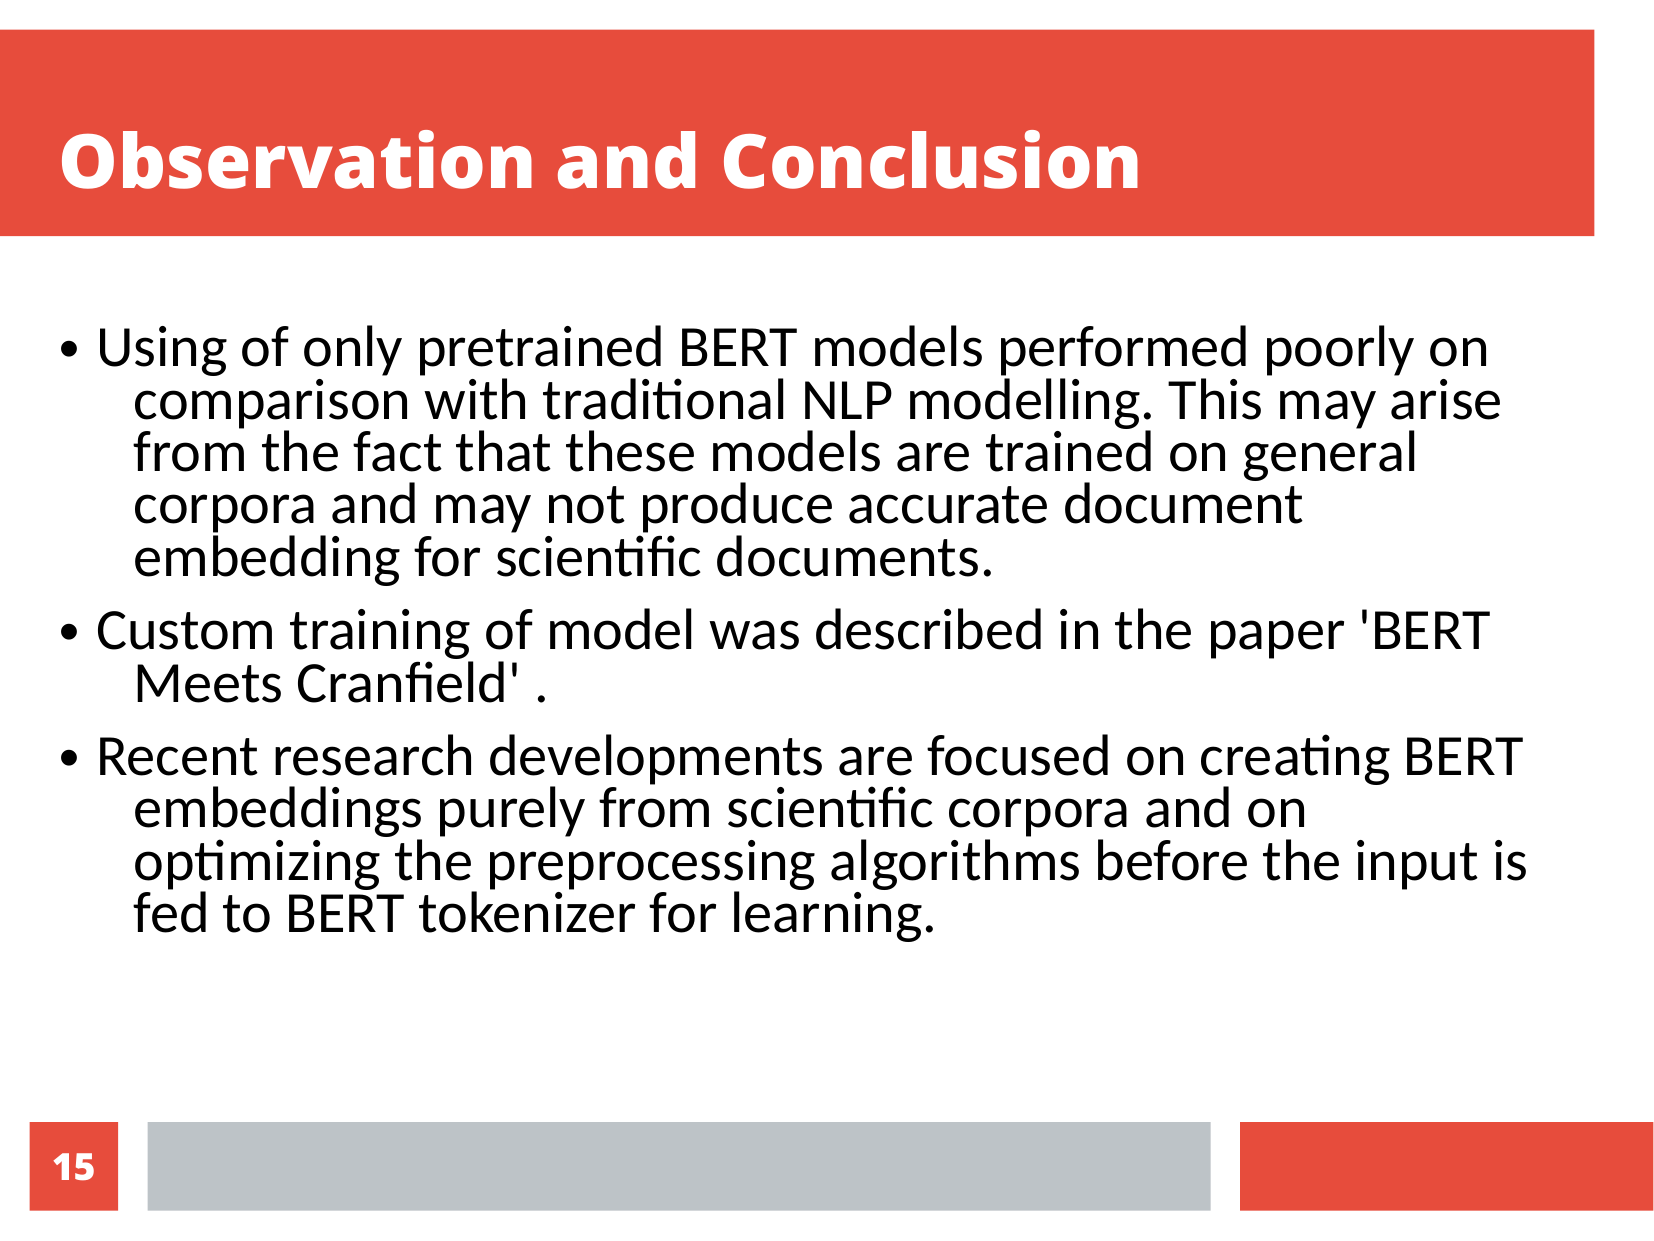

# Observation and Conclusion
Using of only pretrained BERT models performed poorly on comparison with traditional NLP modelling. This may arise from the fact that these models are trained on general corpora and may not produce accurate document embedding for scientific documents.
Custom training of model was described in the paper 'BERT Meets Cranfield' .
Recent research developments are focused on creating BERT embeddings purely from scientific corpora and on optimizing the preprocessing algorithms before the input is fed to BERT tokenizer for learning.
15